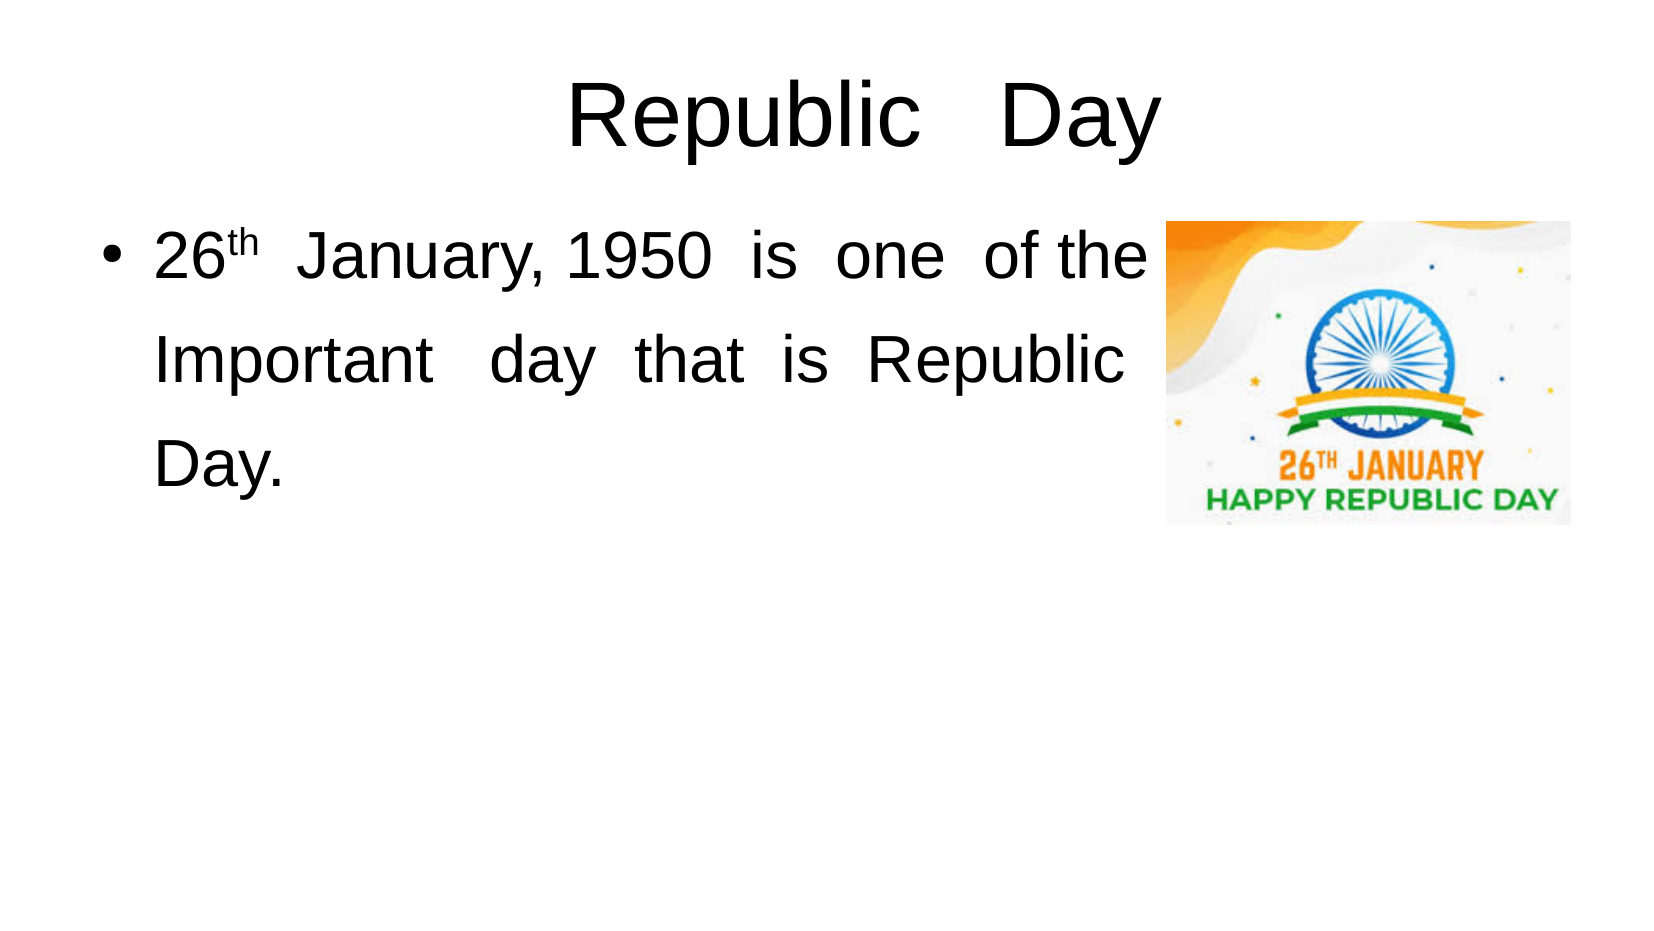

# Republic Day
26th January, 1950 is one of the
Important day that is Republic
Day.